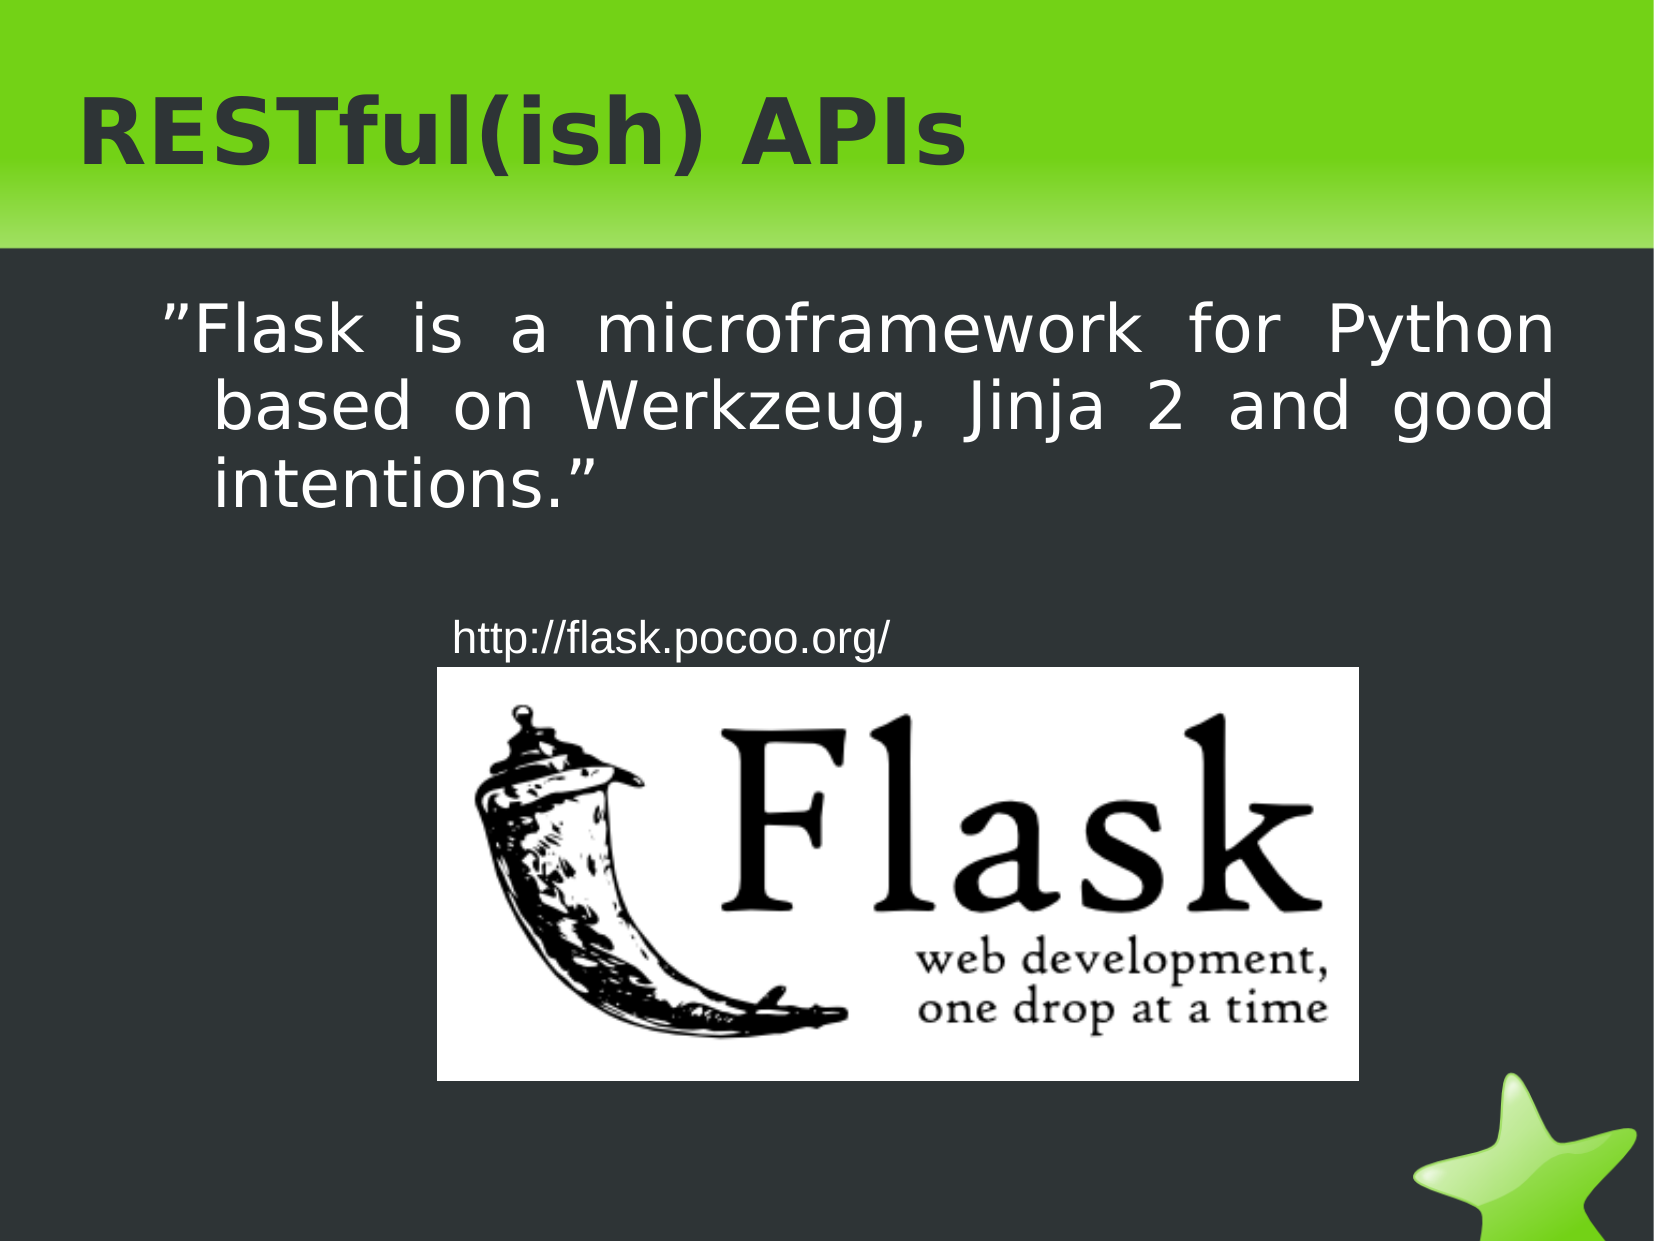

# RESTful(ish) APIs
”Flask is a microframework for Python based on Werkzeug, Jinja 2 and good intentions.”
http://flask.pocoo.org/